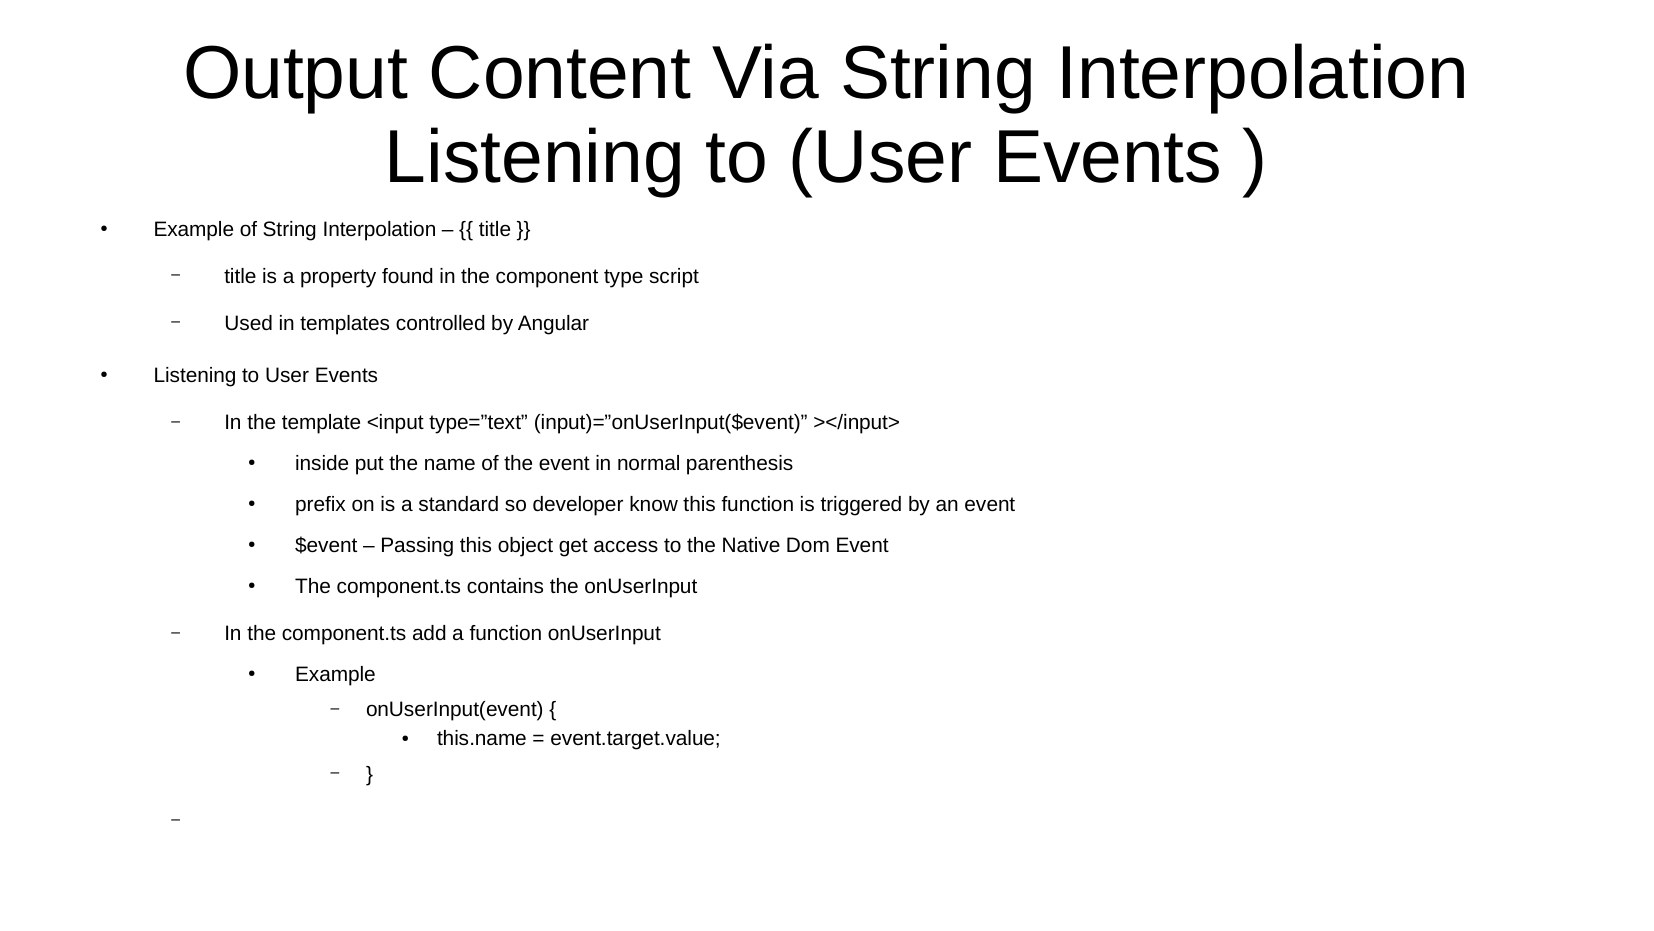

# Output Content Via String Interpolation Listening to (User Events )
Example of String Interpolation – {{ title }}
title is a property found in the component type script
Used in templates controlled by Angular
Listening to User Events
In the template <input type=”text” (input)=”onUserInput($event)” ></input>
inside put the name of the event in normal parenthesis
prefix on is a standard so developer know this function is triggered by an event
$event – Passing this object get access to the Native Dom Event
The component.ts contains the onUserInput
In the component.ts add a function onUserInput
Example
onUserInput(event) {
this.name = event.target.value;
}